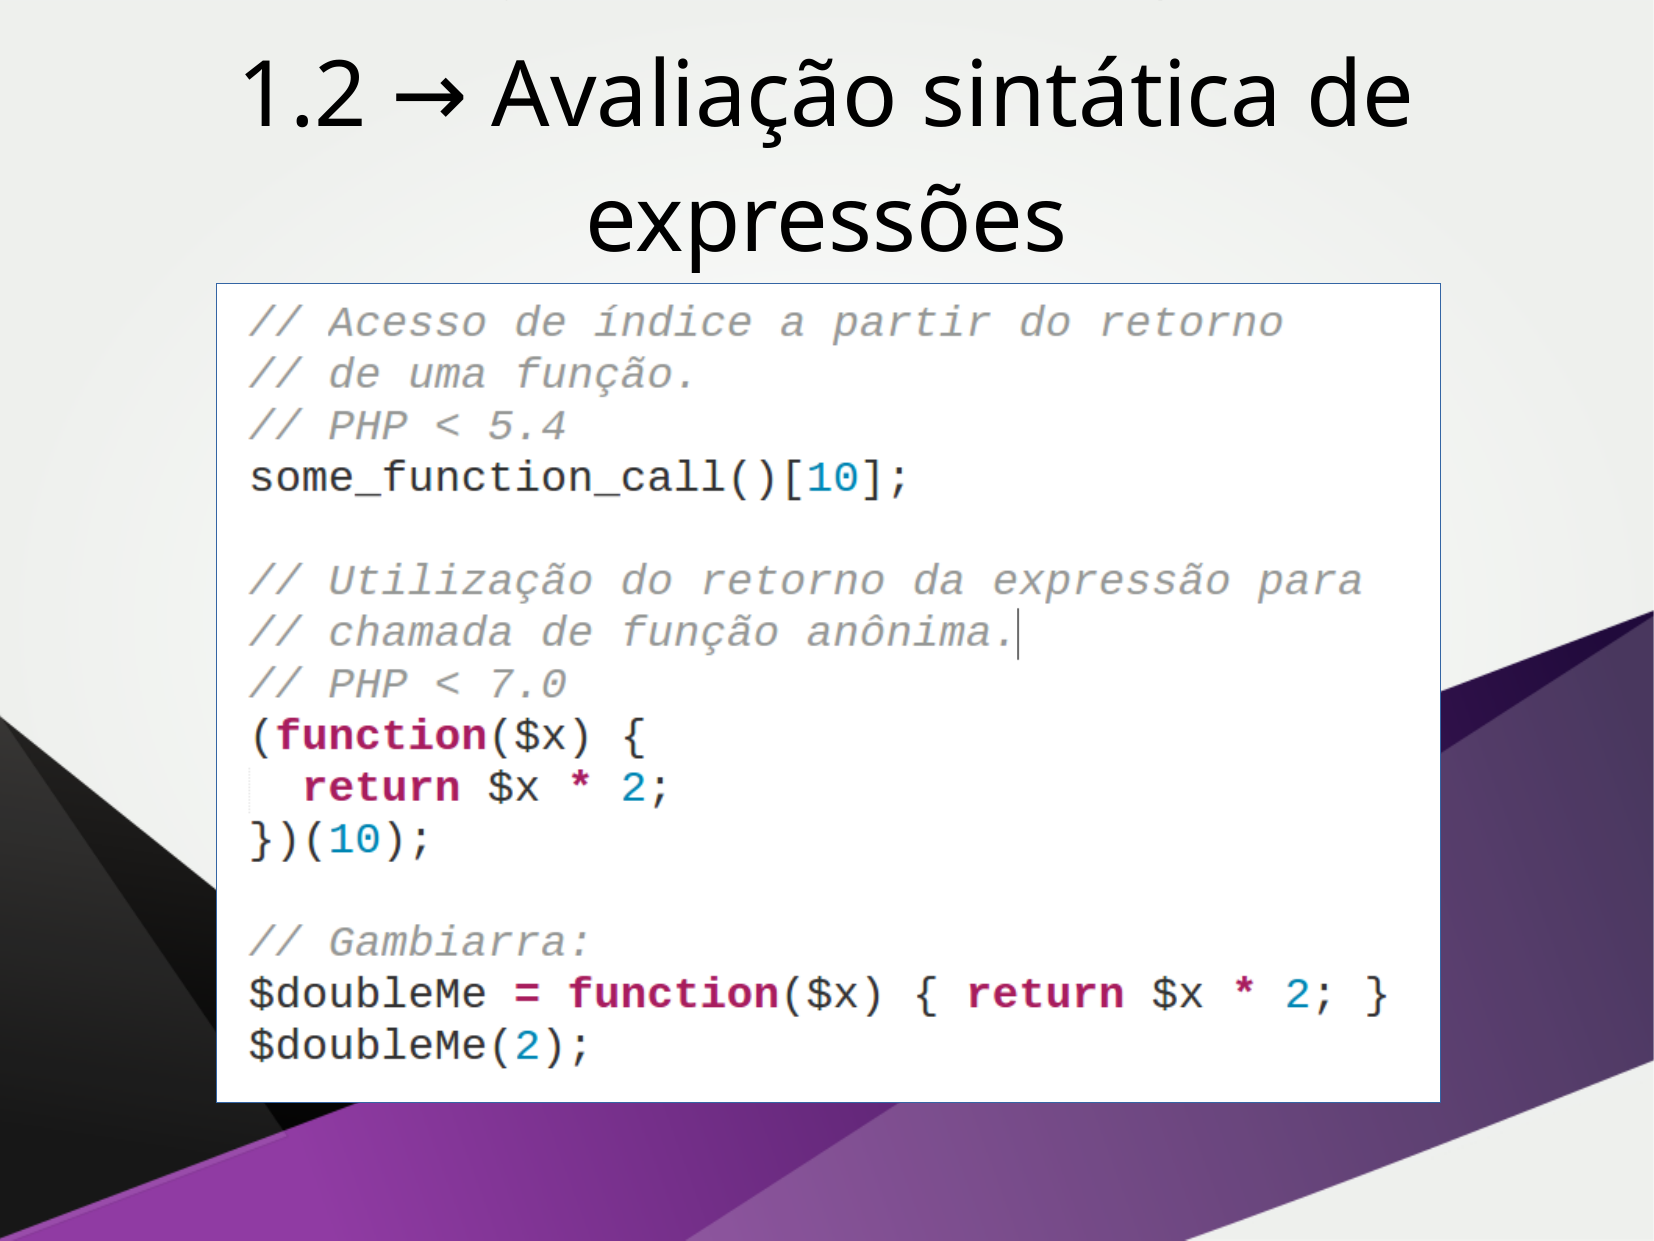

# 1.2 → Avaliação sintática de expressões